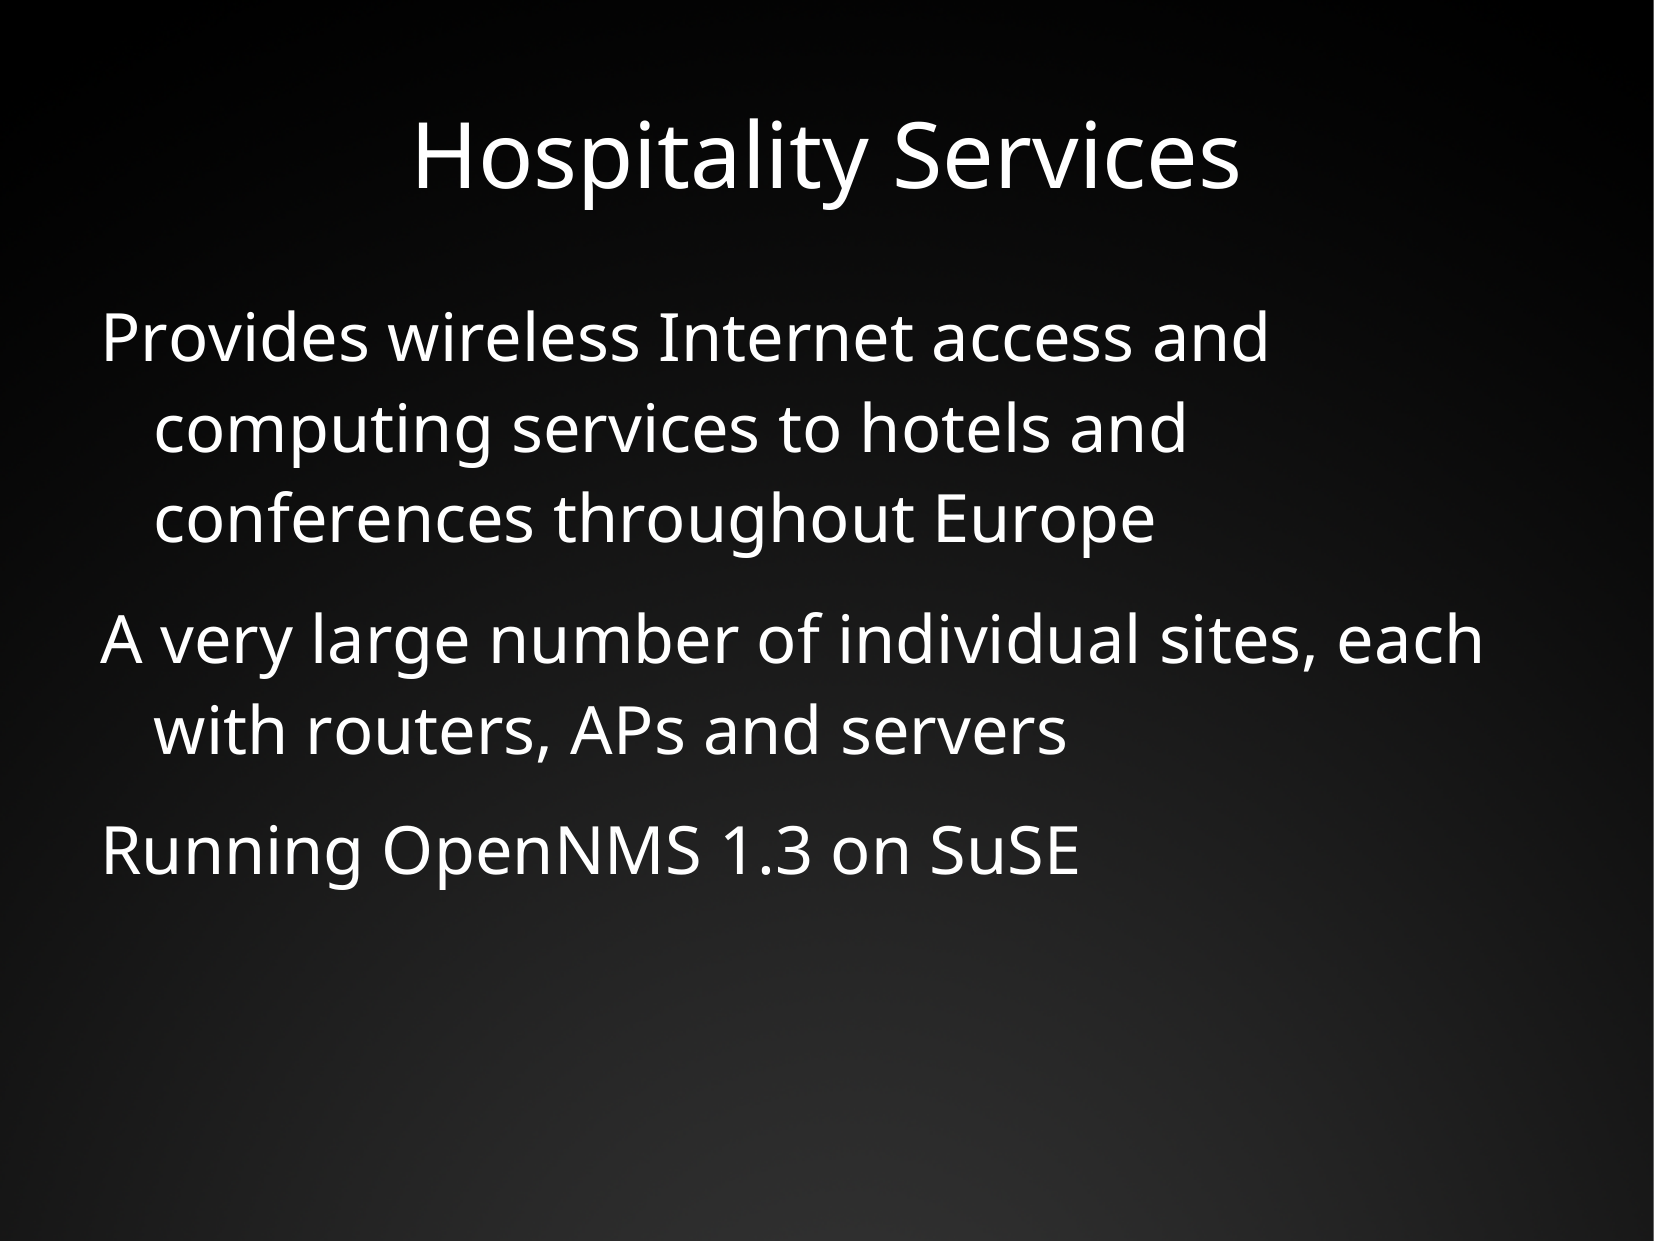

# Hospitality Services
Provides wireless Internet access and computing services to hotels and conferences throughout Europe
A very large number of individual sites, each with routers, APs and servers
Running OpenNMS 1.3 on SuSE